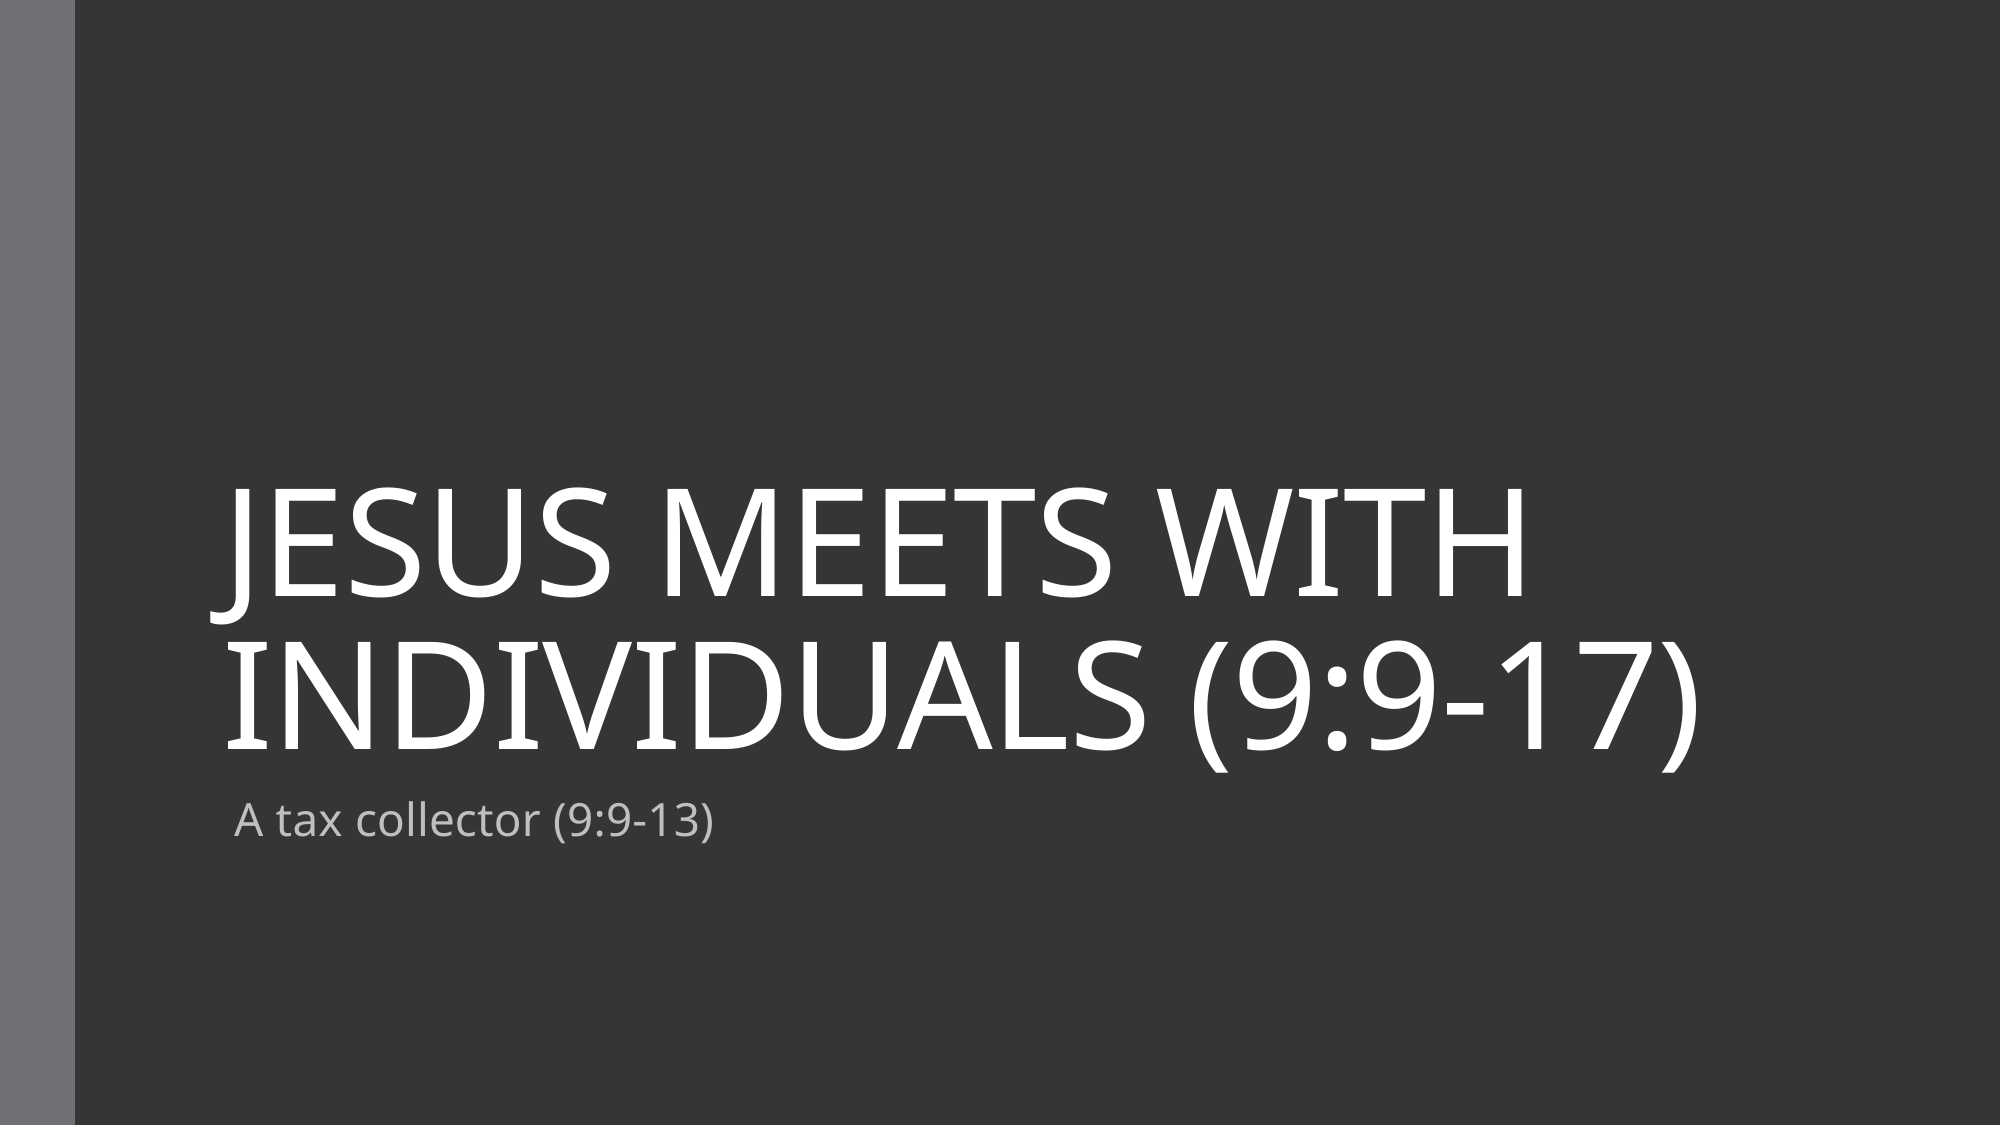

# JESUS MEETS WITH INDIVIDUALS (9:9-17)
 A tax collector (9:9-13)